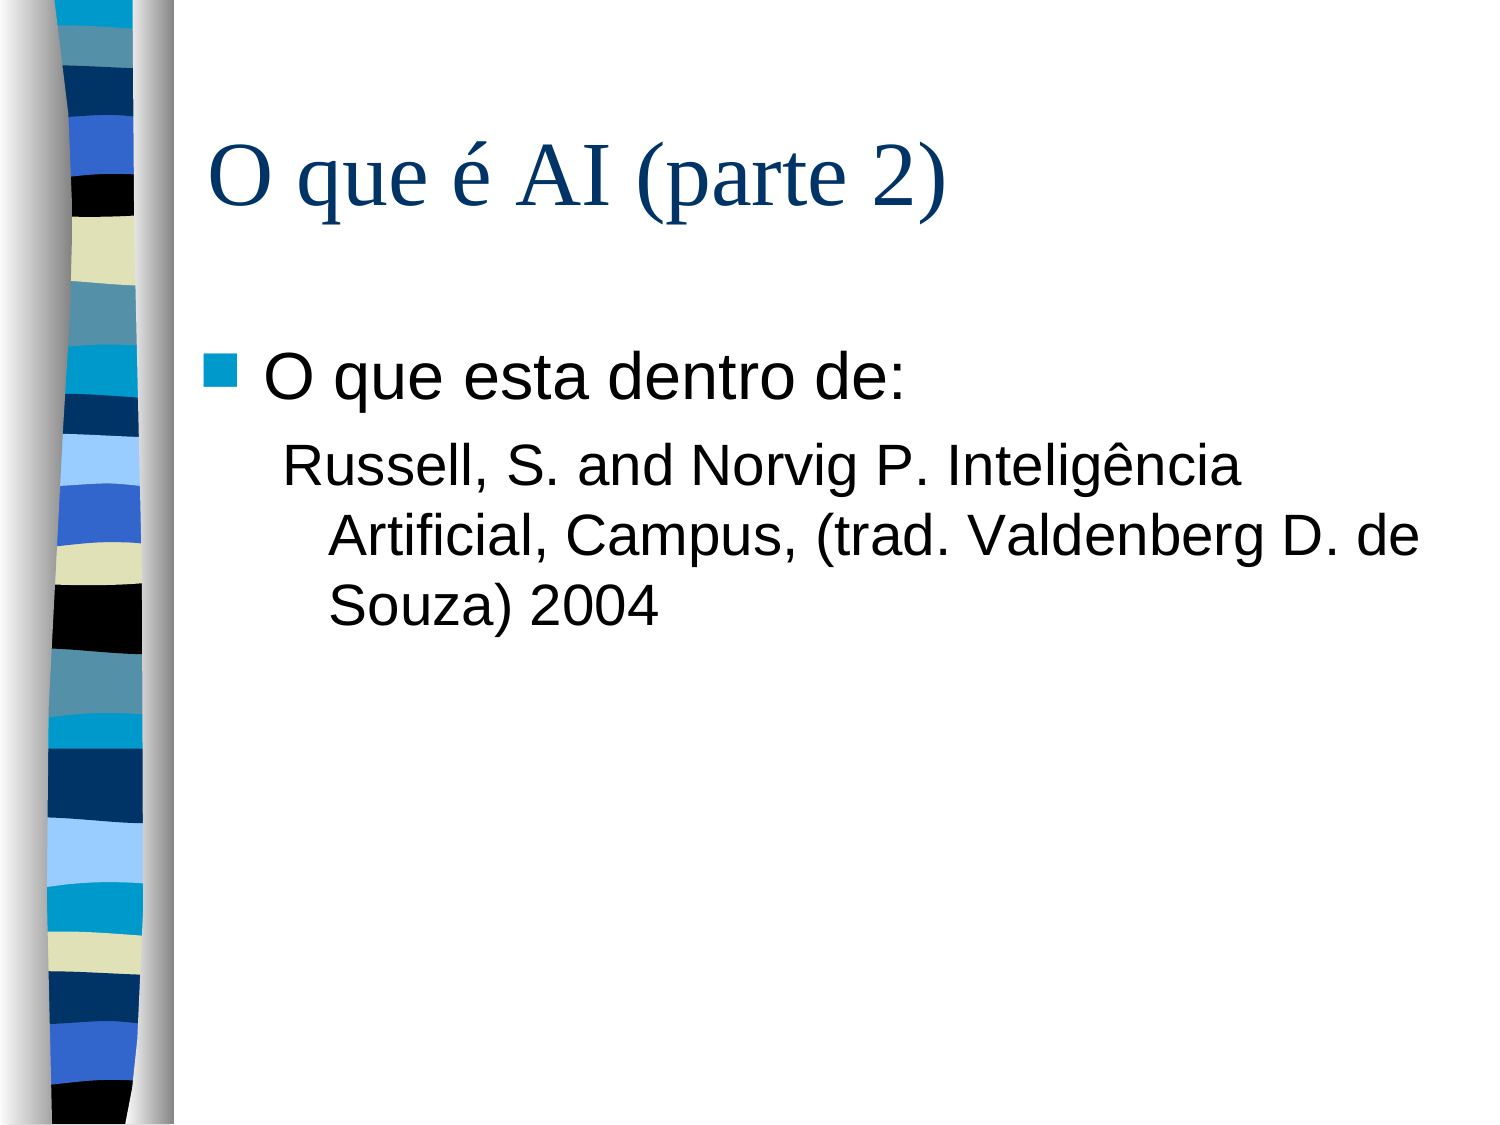

# O que é AI (parte 2)
O que esta dentro de:
Russell, S. and Norvig P. Inteligência Artificial, Campus, (trad. Valdenberg D. de Souza) 2004